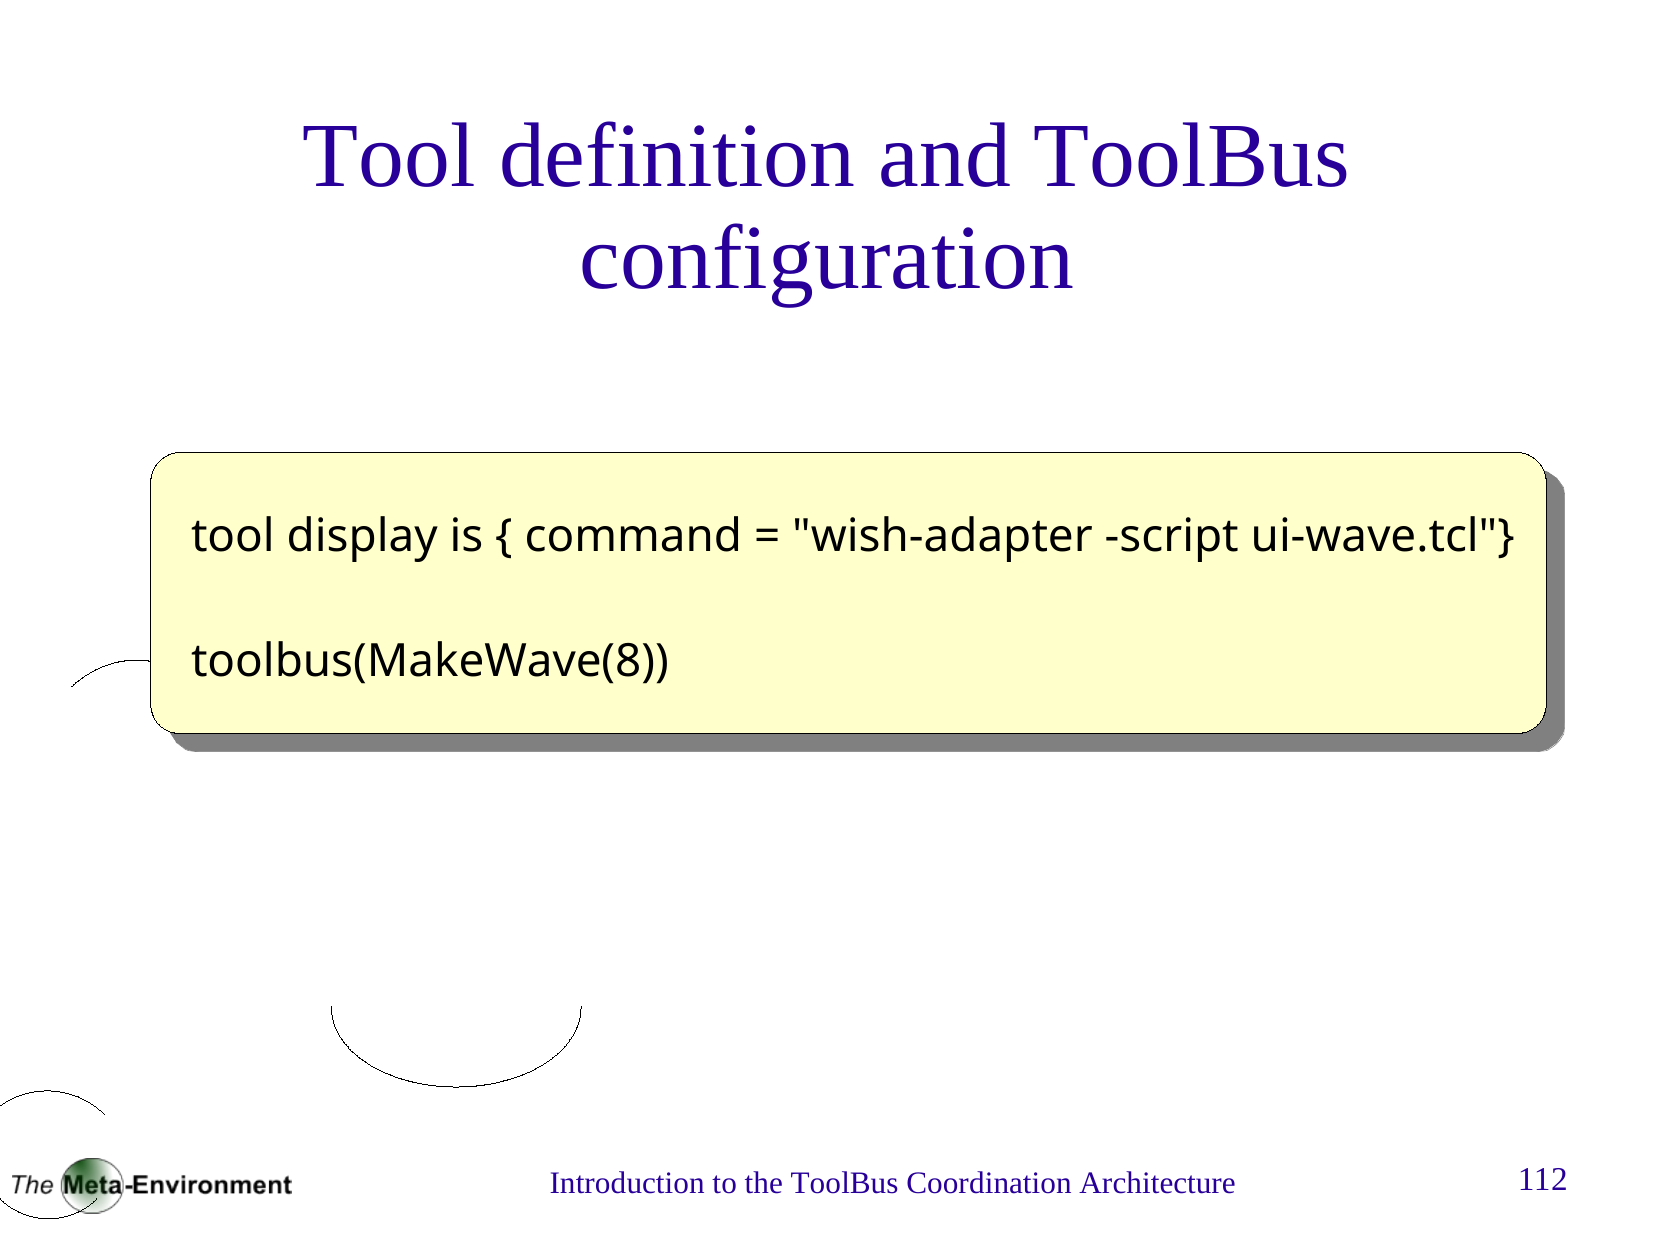

# Tool definition and ToolBus configuration
tool display is { command = "wish-adapter -script ui-wave.tcl"}
toolbus(MakeWave(8))